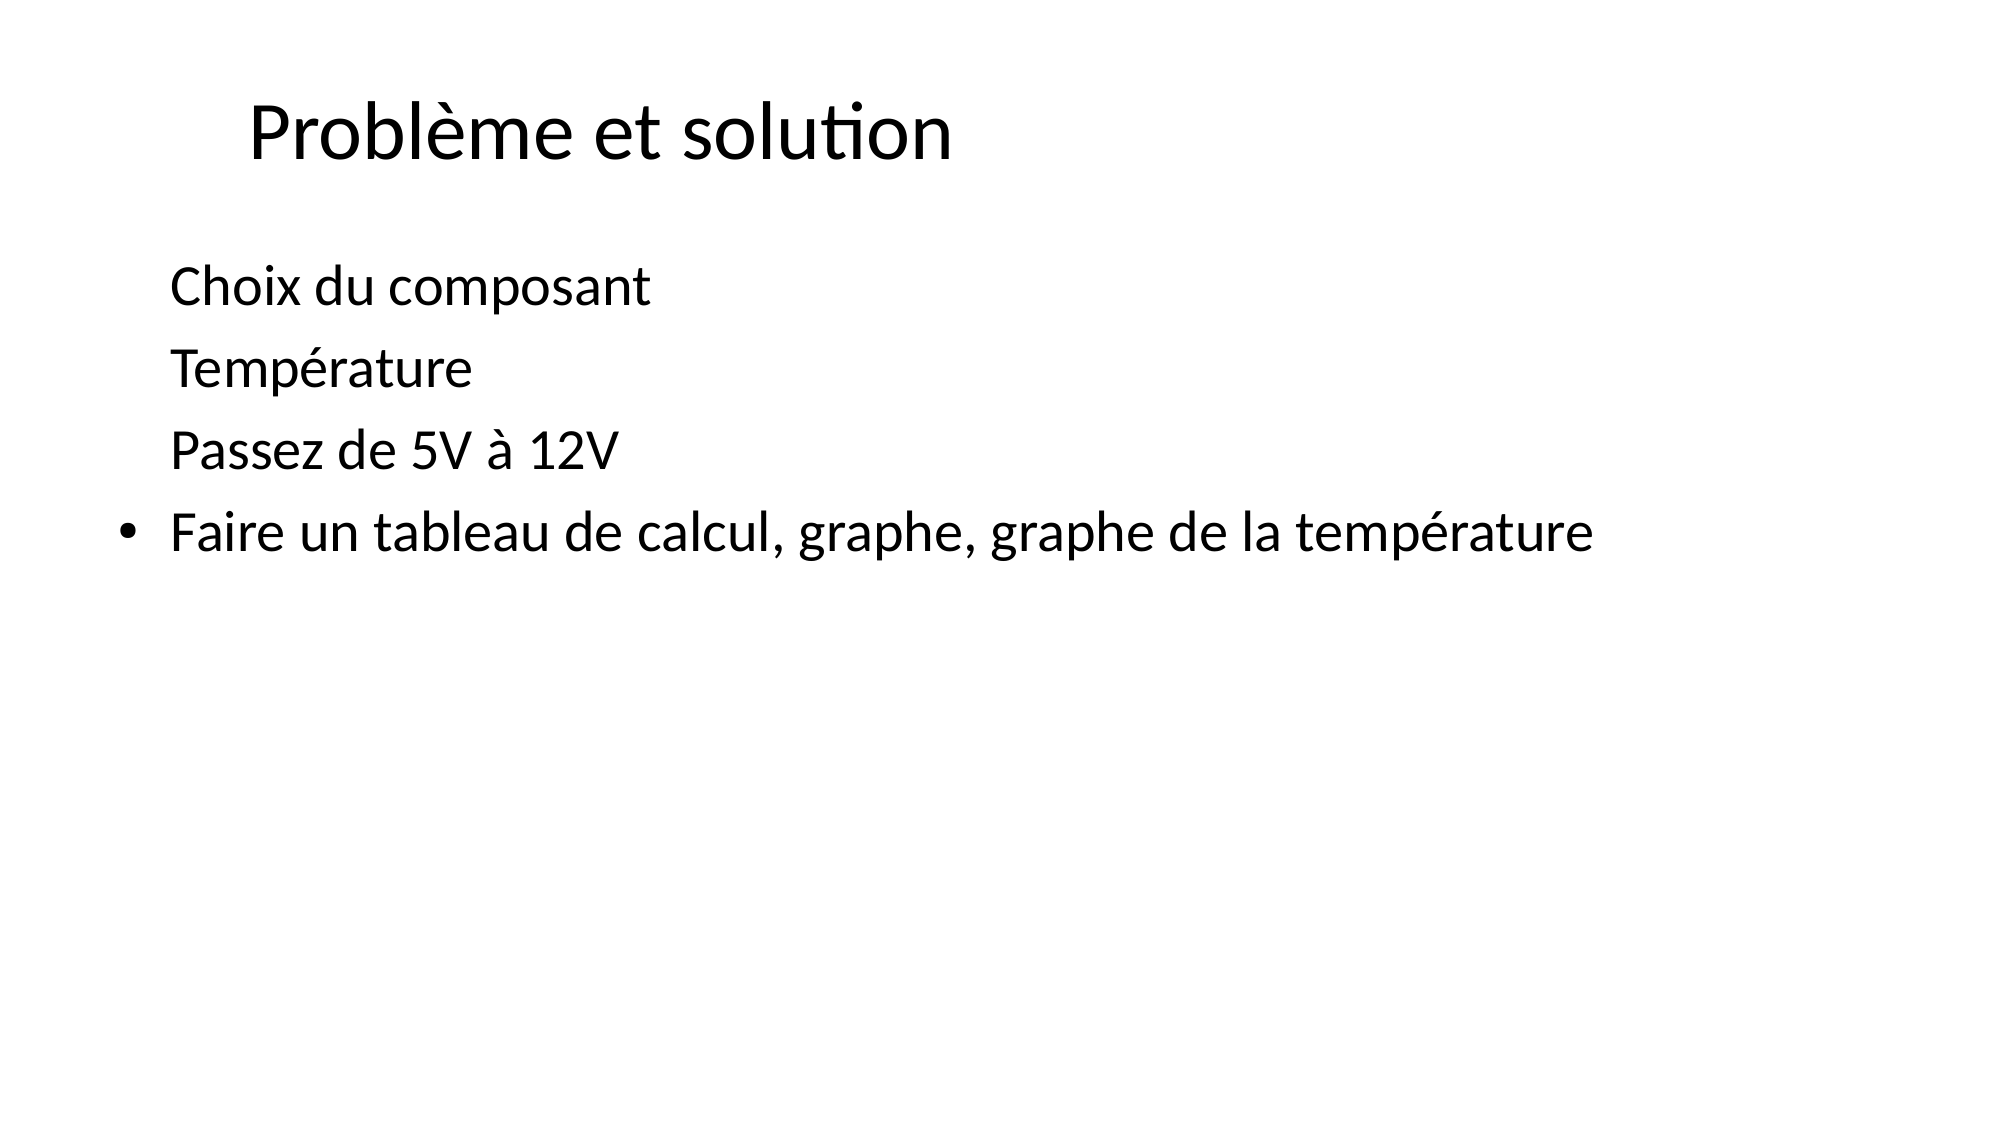

# Problème et solution
Choix du composant
Température
Passez de 5V à 12V
Faire un tableau de calcul, graphe, graphe de la température